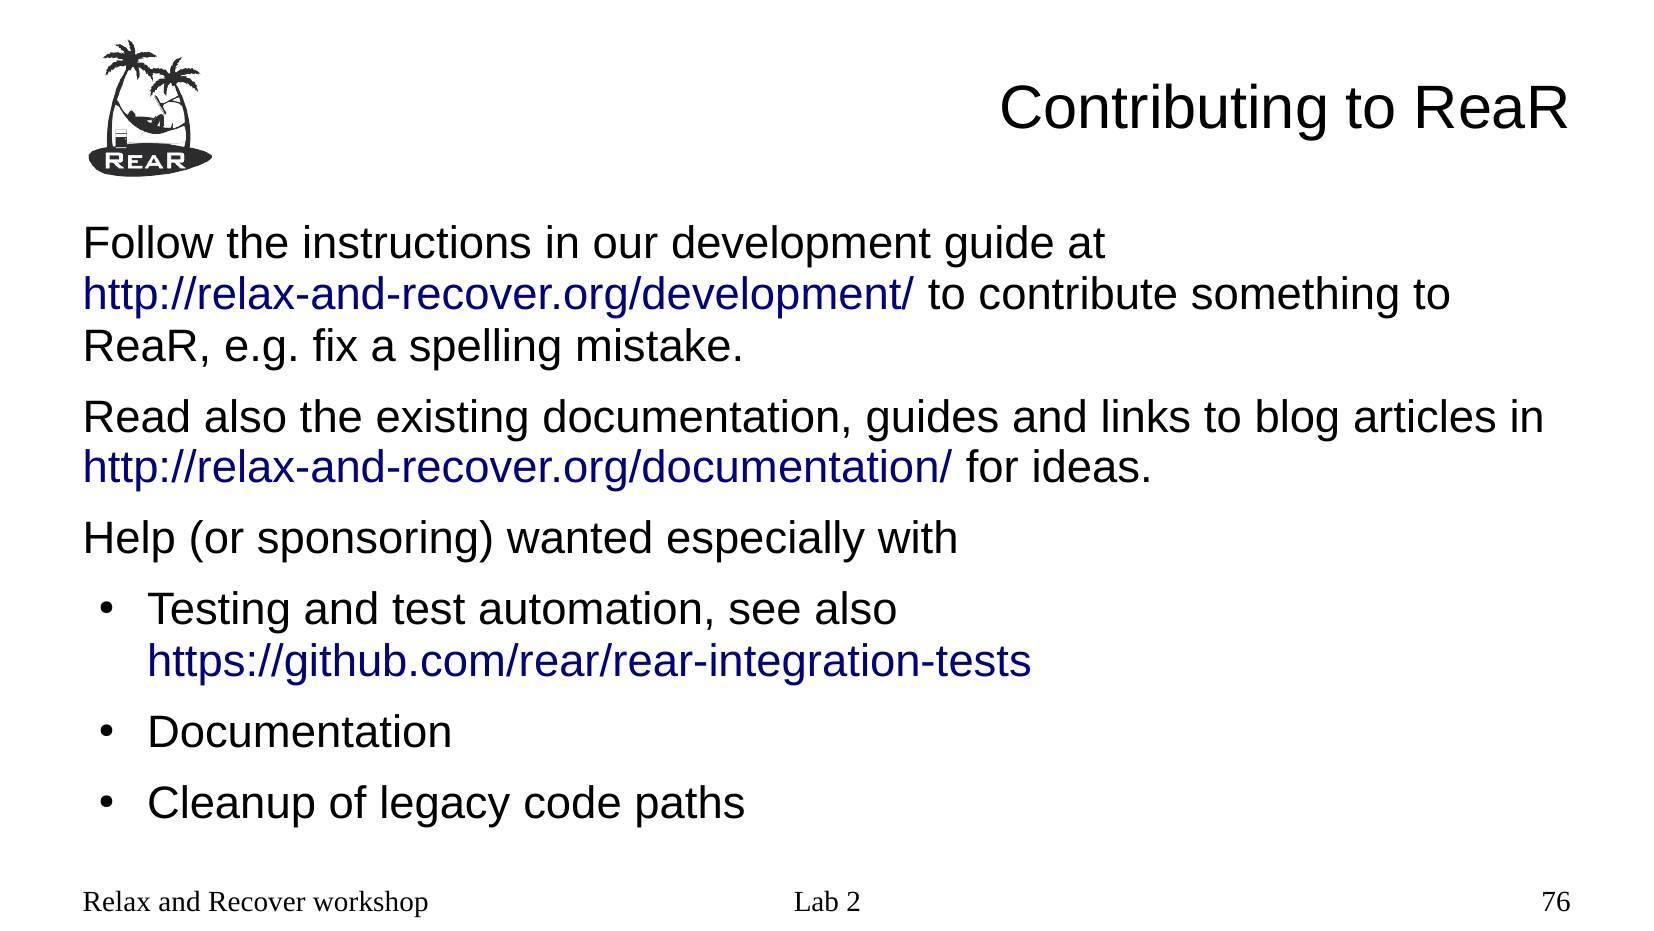

# Contributing to ReaR
Follow the instructions in our development guide at http://relax-and-recover.org/development/ to contribute something to ReaR, e.g. fix a spelling mistake.
Read also the existing documentation, guides and links to blog articles in http://relax-and-recover.org/documentation/ for ideas.
Help (or sponsoring) wanted especially with
Testing and test automation, see also https://github.com/rear/rear-integration-tests
Documentation
Cleanup of legacy code paths
Relax and Recover workshop
Lab 2
76